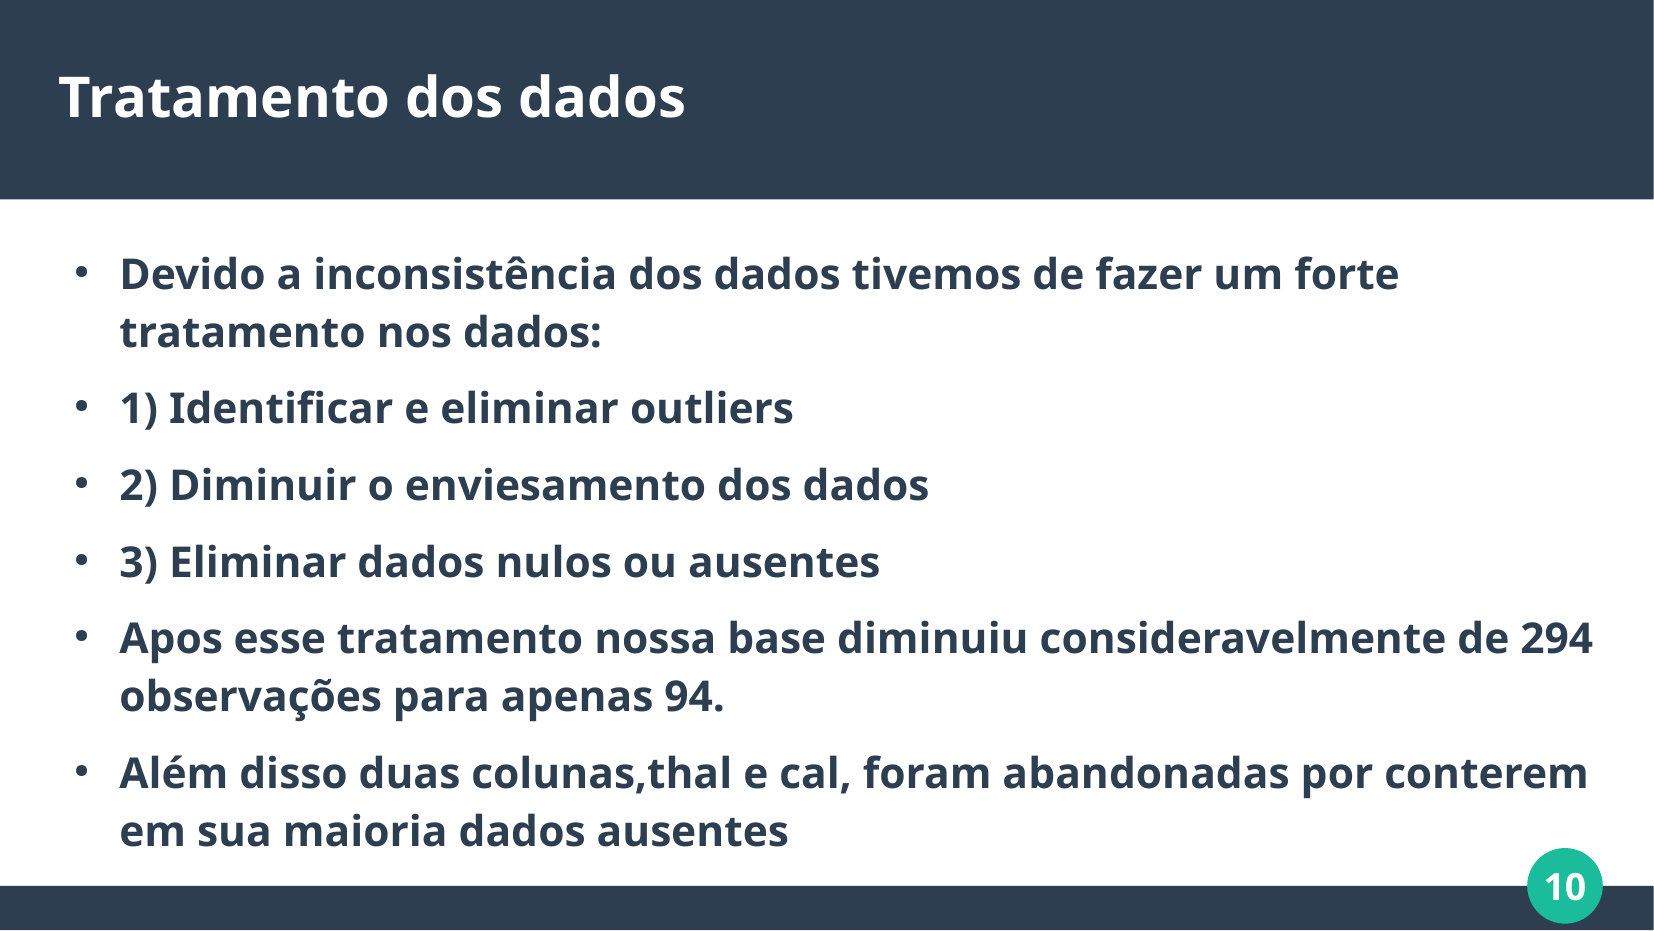

# Tratamento dos dados
Devido a inconsistência dos dados tivemos de fazer um forte tratamento nos dados:
1) Identificar e eliminar outliers
2) Diminuir o enviesamento dos dados
3) Eliminar dados nulos ou ausentes
Apos esse tratamento nossa base diminuiu consideravelmente de 294 observações para apenas 94.
Além disso duas colunas,thal e cal, foram abandonadas por conterem em sua maioria dados ausentes